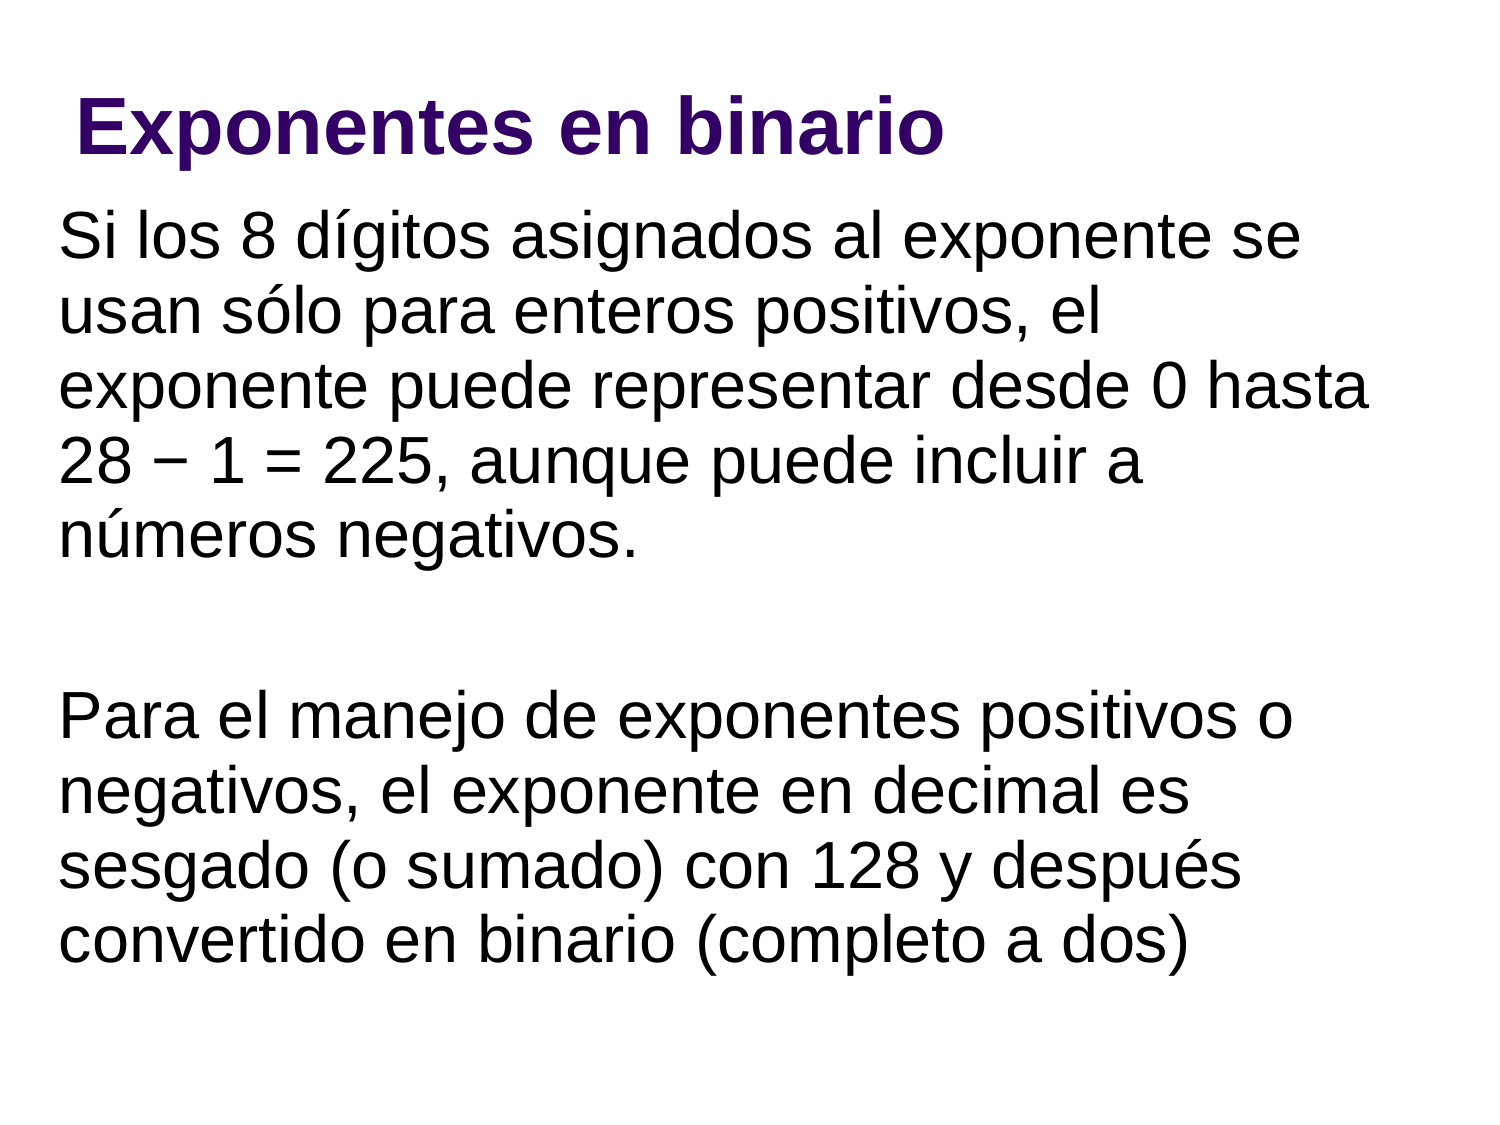

# Exponentes en binario
Si los 8 dígitos asignados al exponente se usan sólo para enteros positivos, el exponente puede representar desde 0 hasta 28 − 1 = 225, aunque puede incluir a números negativos.
Para el manejo de exponentes positivos o negativos, el exponente en decimal es sesgado (o sumado) con 128 y después convertido en binario (completo a dos)